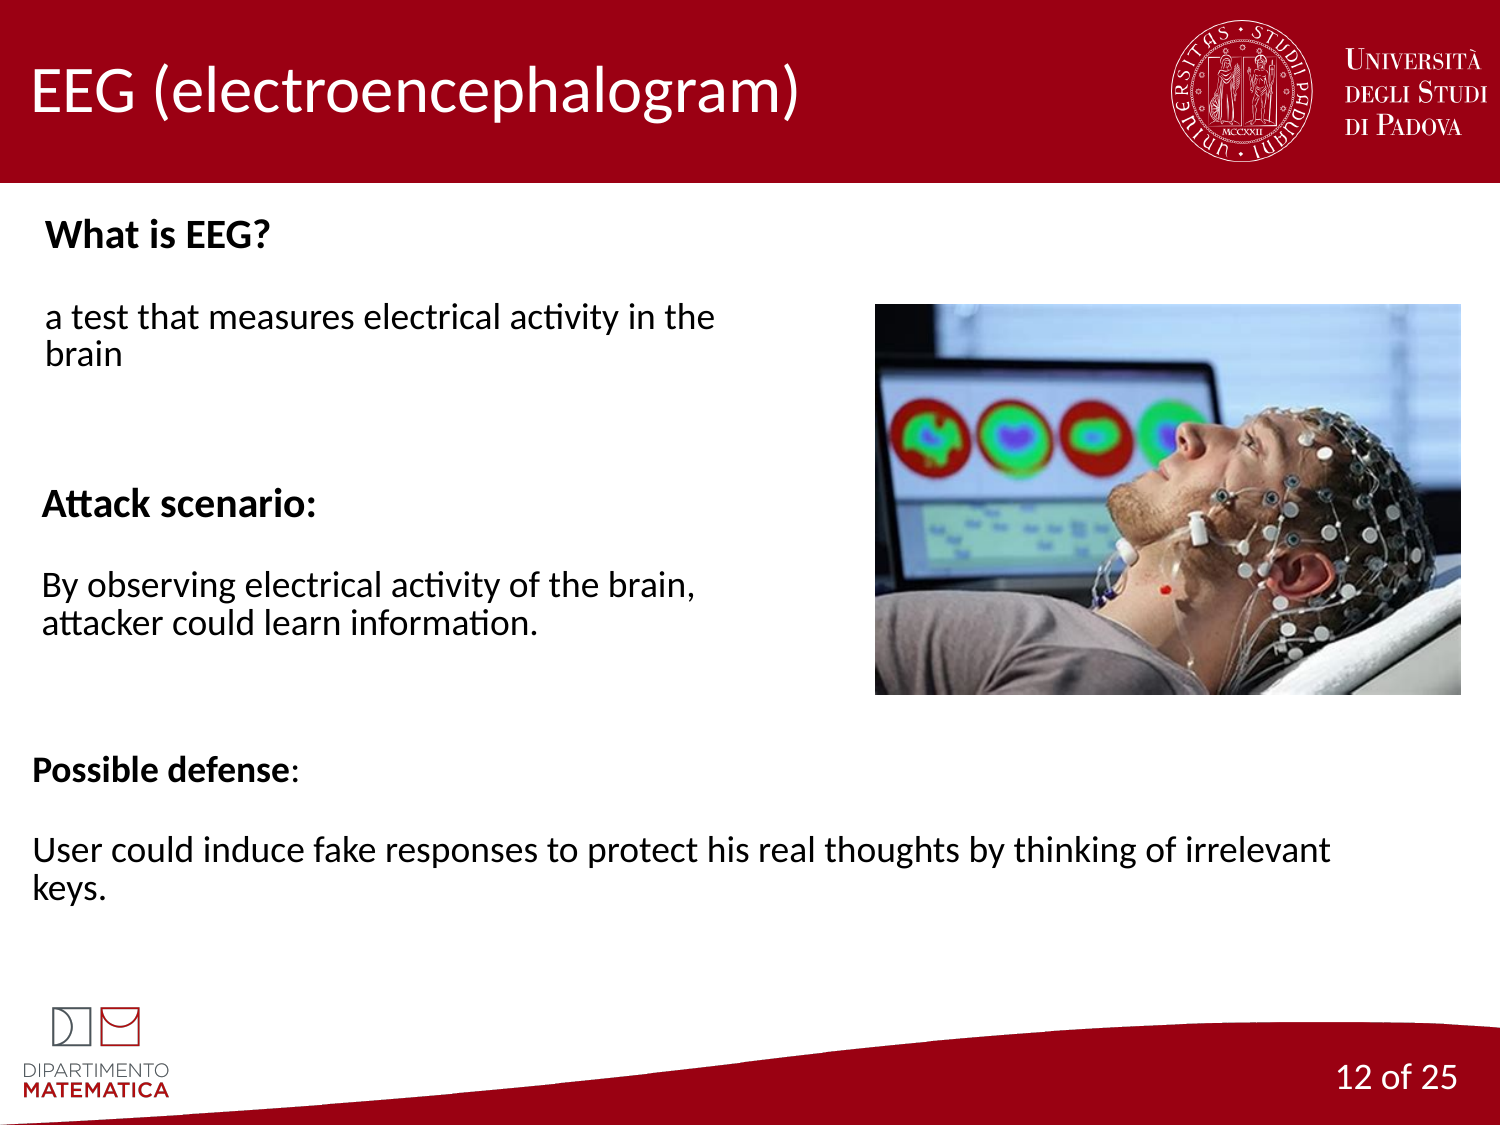

# EEG (electroencephalogram)
What is EEG?
a test that measures electrical activity in the brain
Attack scenario:
By observing electrical activity of the brain,
attacker could learn information.
Possible defense:
User could induce fake responses to protect his real thoughts by thinking of irrelevant keys.
 of 25